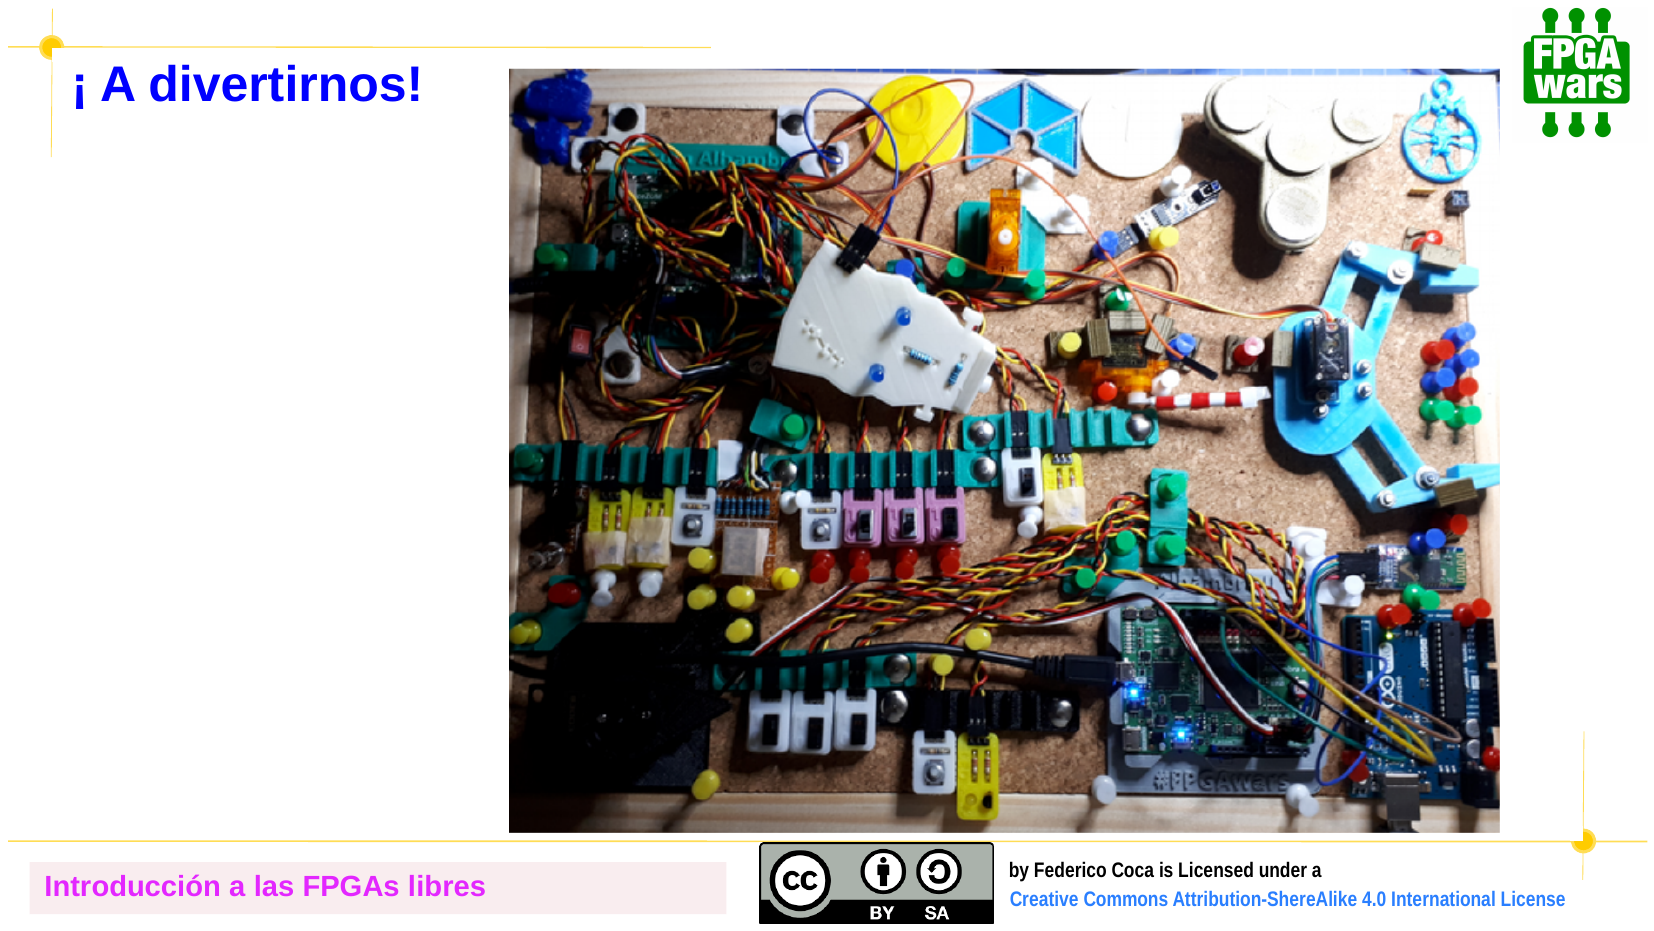

¡ A divertirnos!
Introducción a las FPGAs libres